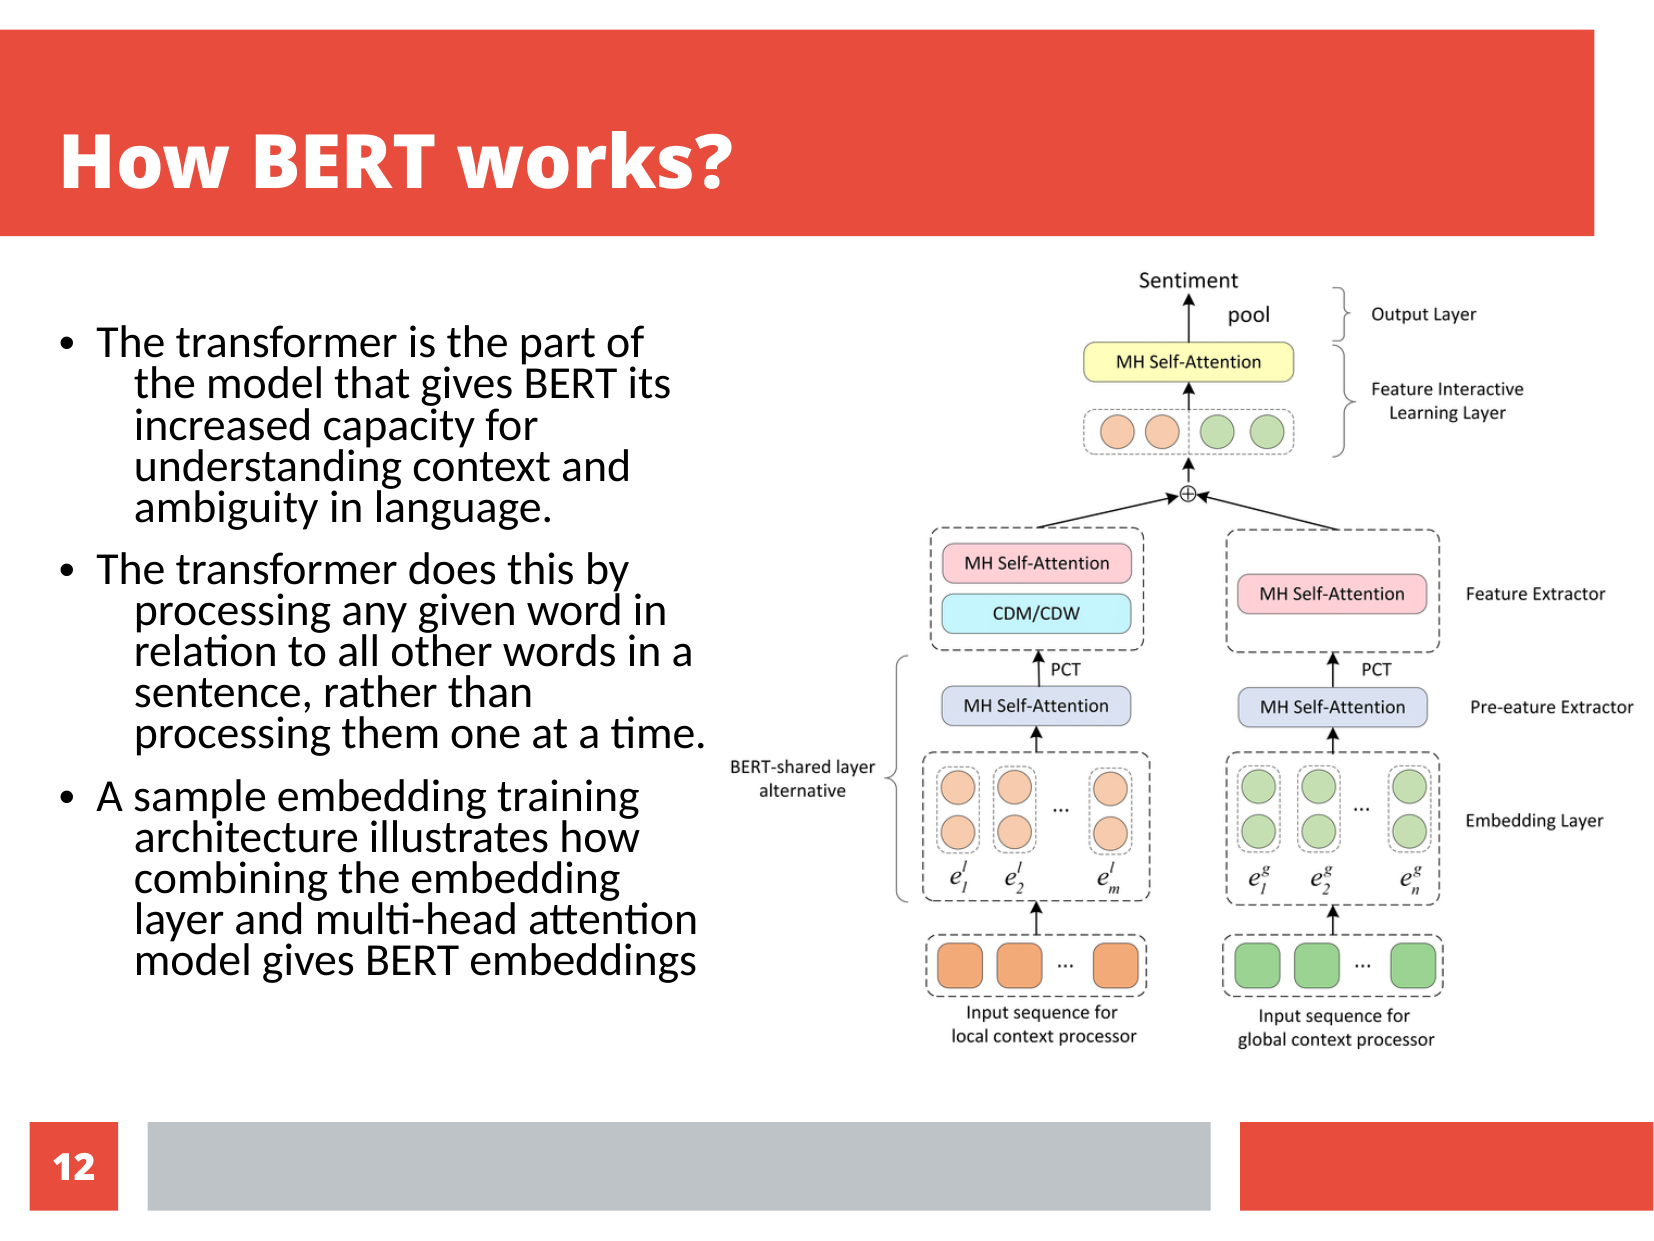

# How BERT works?
The transformer is the part of the model that gives BERT its increased capacity for understanding context and ambiguity in language.
The transformer does this by processing any given word in relation to all other words in a sentence, rather than processing them one at a time.
A sample embedding training architecture illustrates how combining the embedding layer and multi-head attention model gives BERT embeddings
12